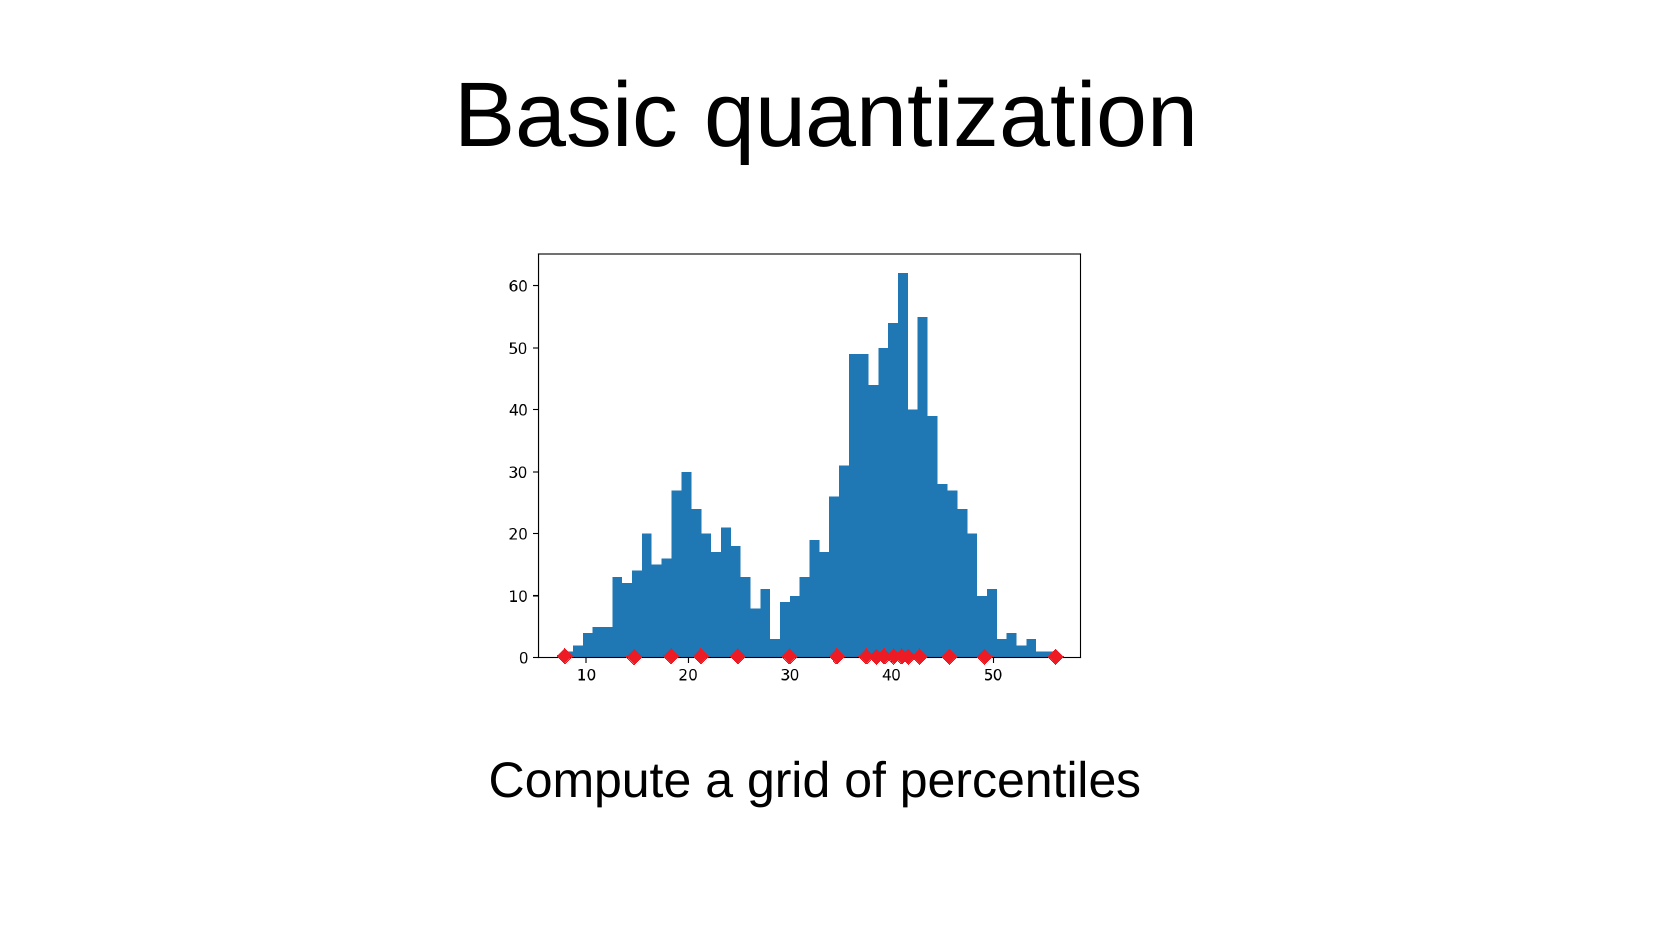

# Basic quantization
Compute a grid of percentiles